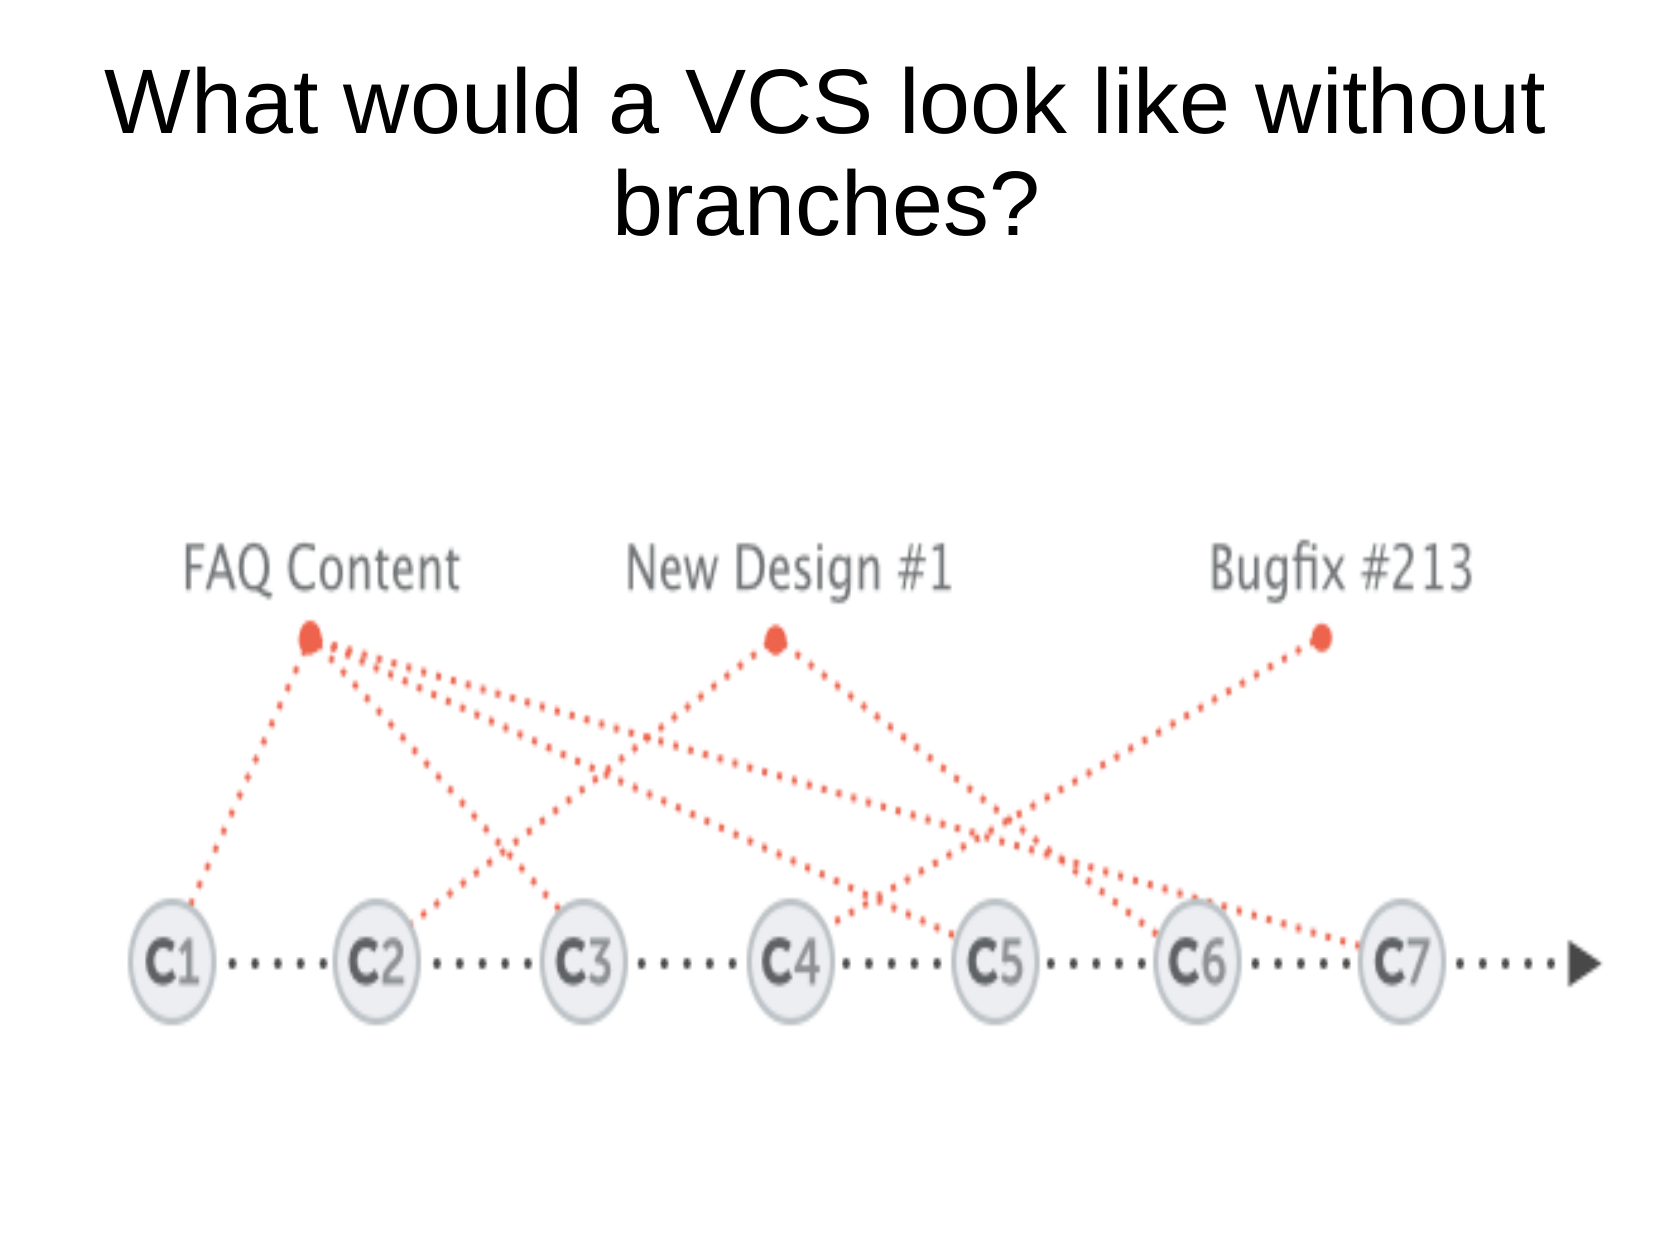

# What would a VCS look like without branches?